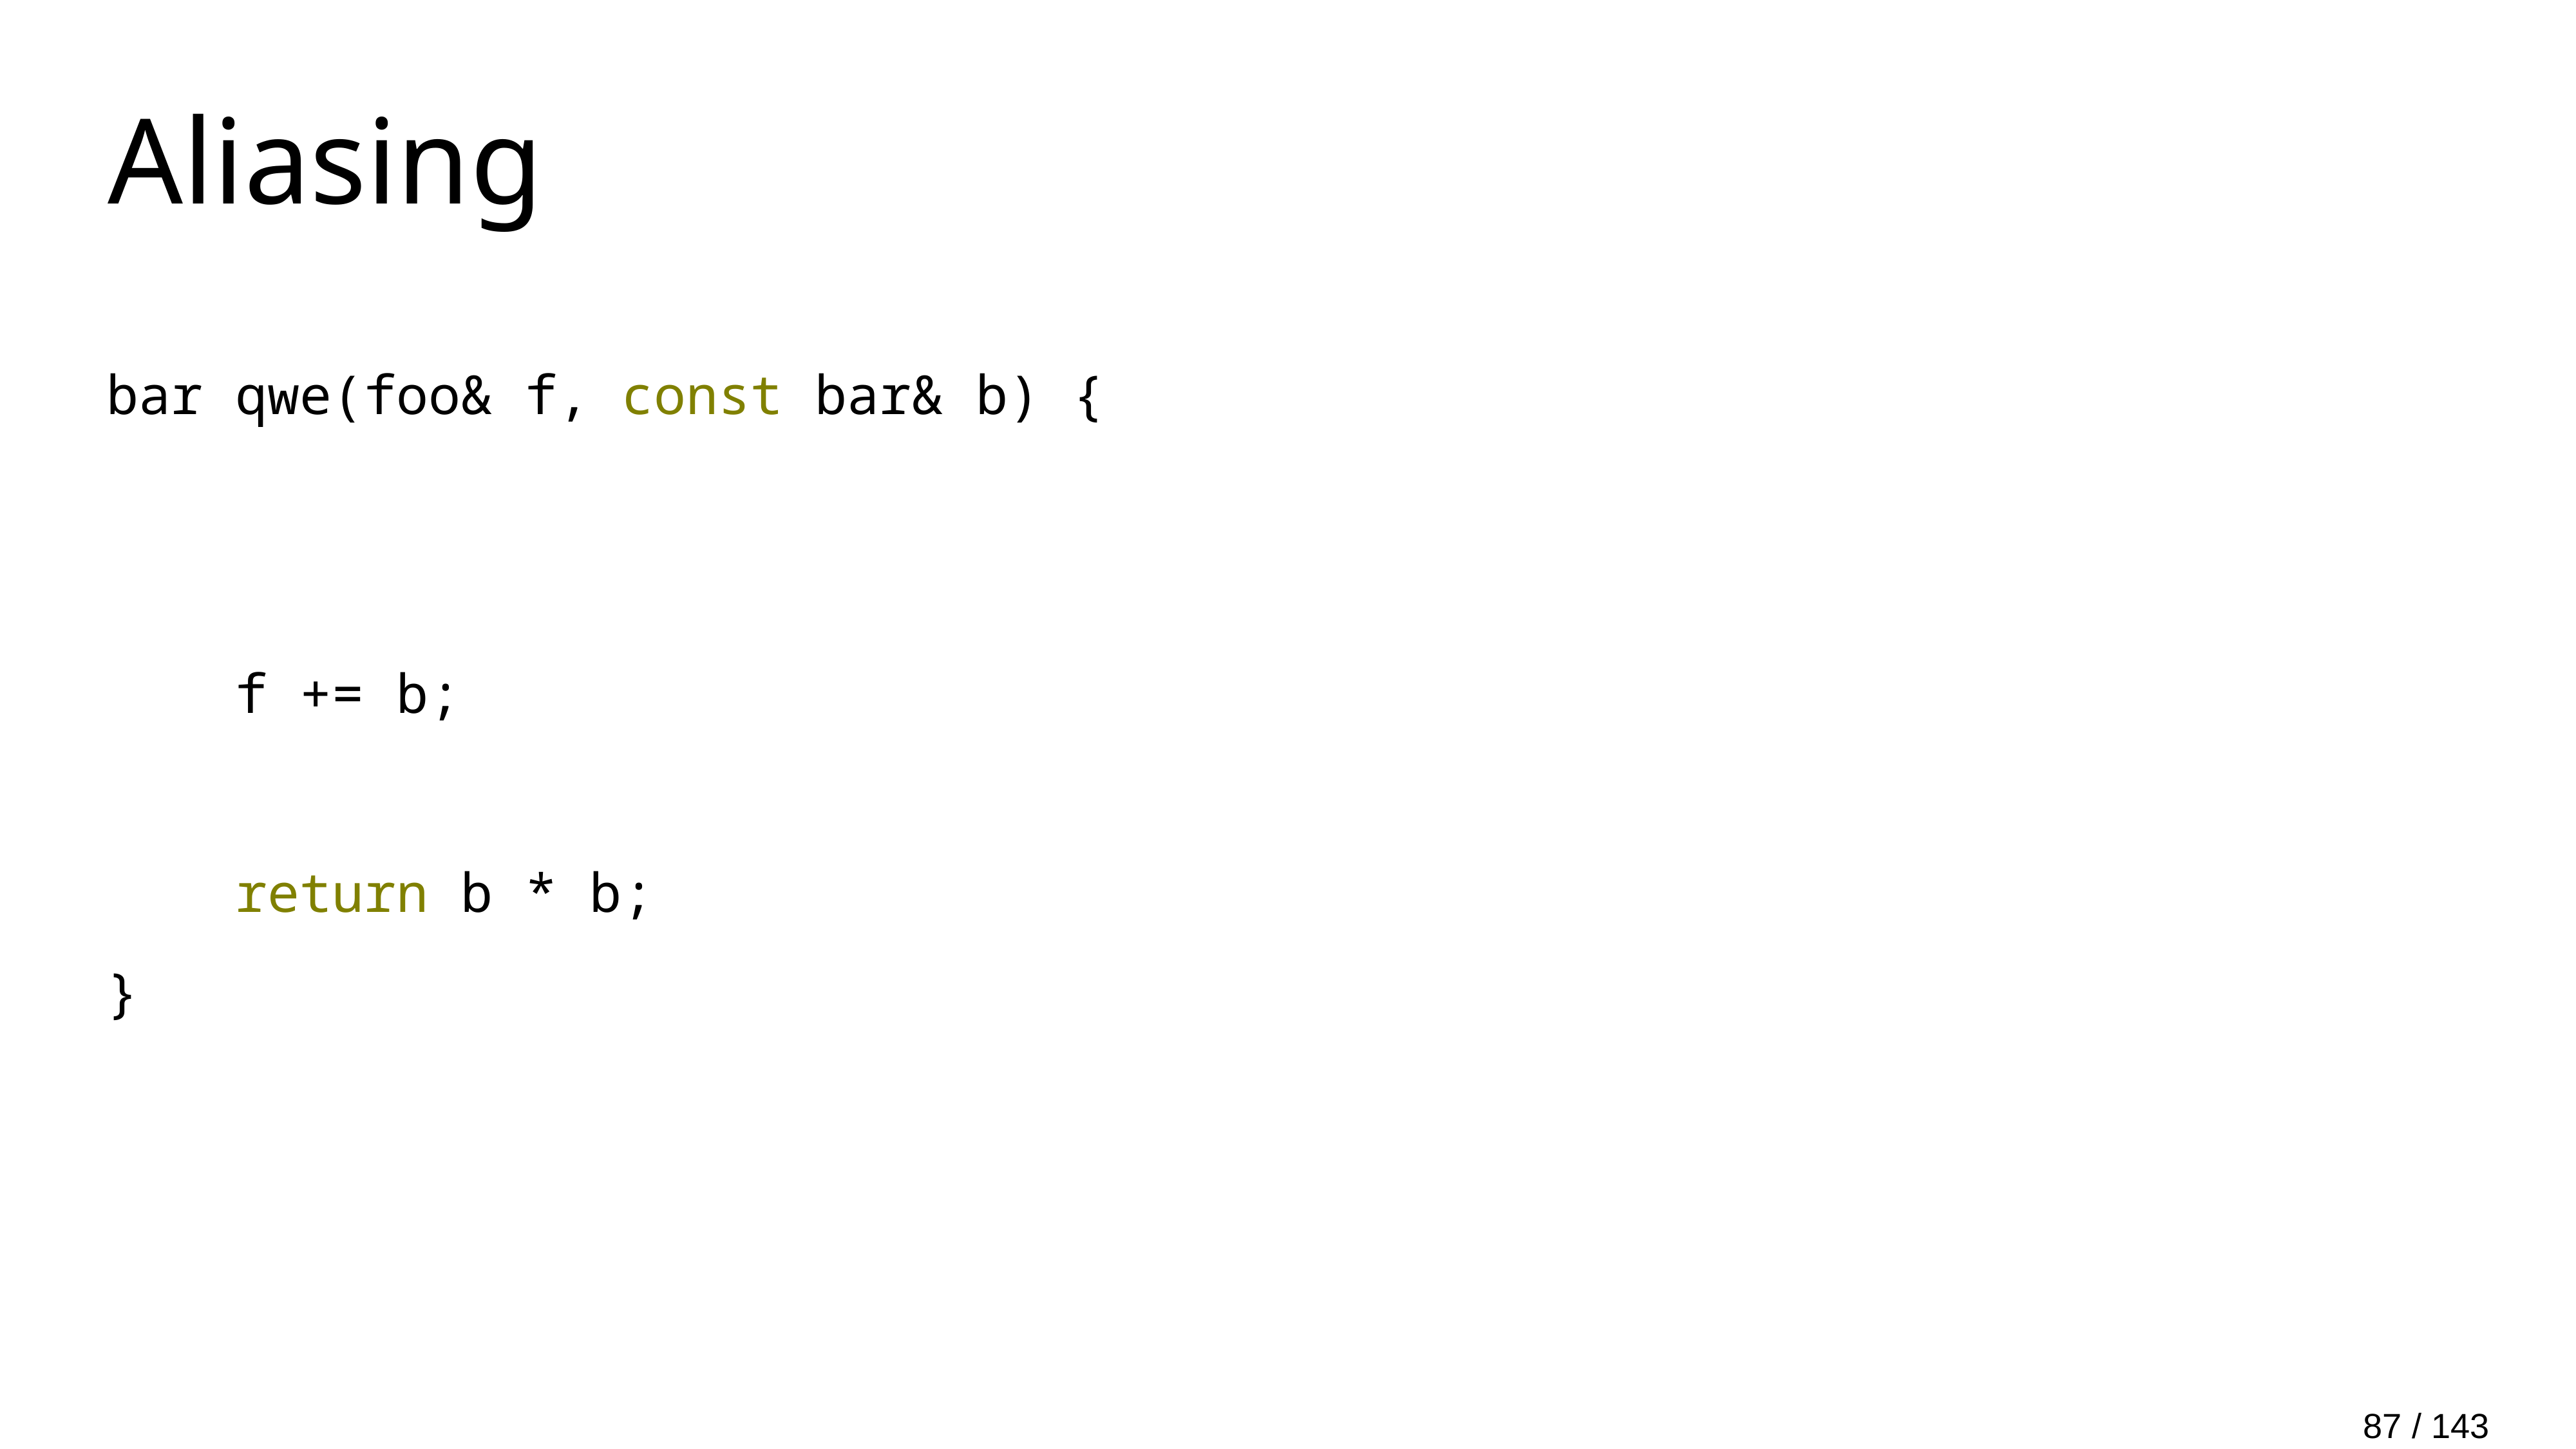

# Aliasing
bar qwe(foo& f, const bar& b) {
 f += b;
 return b * b;
}